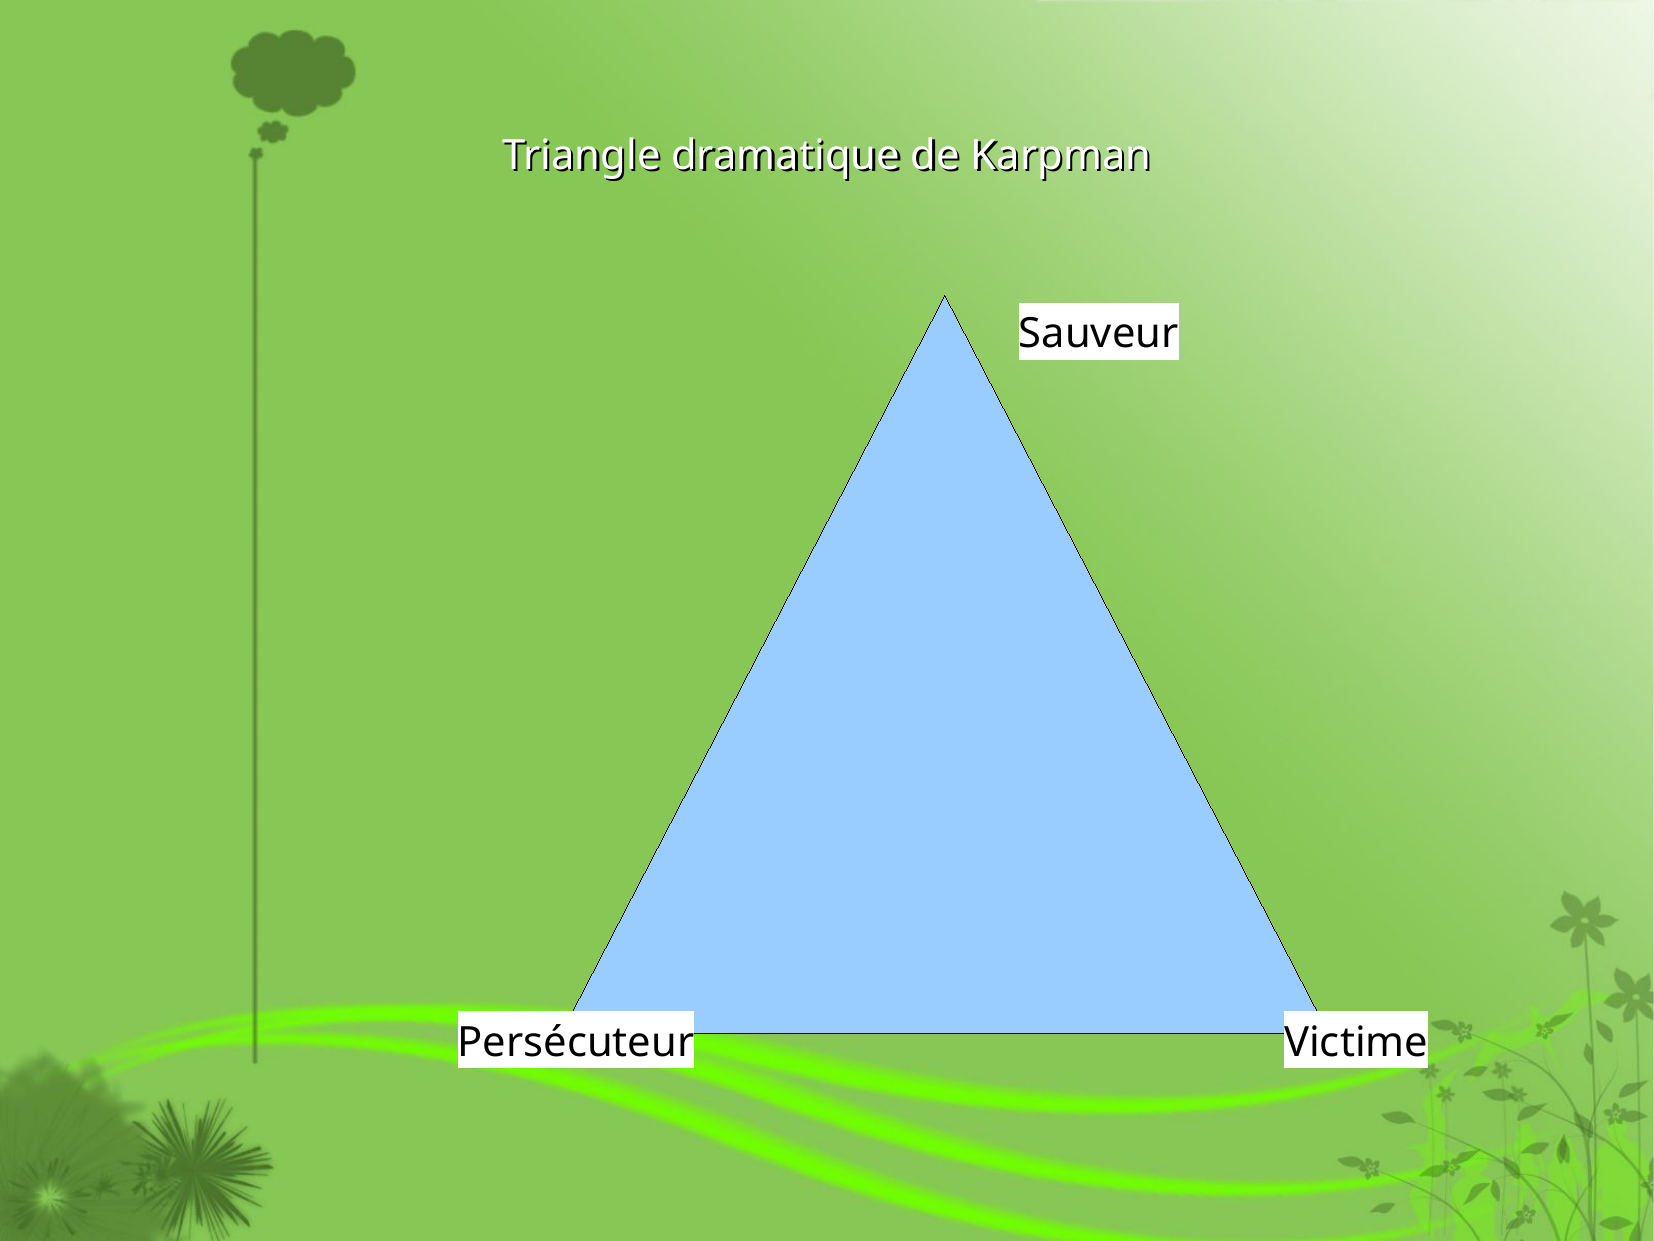

# Triangle dramatique de Karpman
Sauveur
Persécuteur
Victime